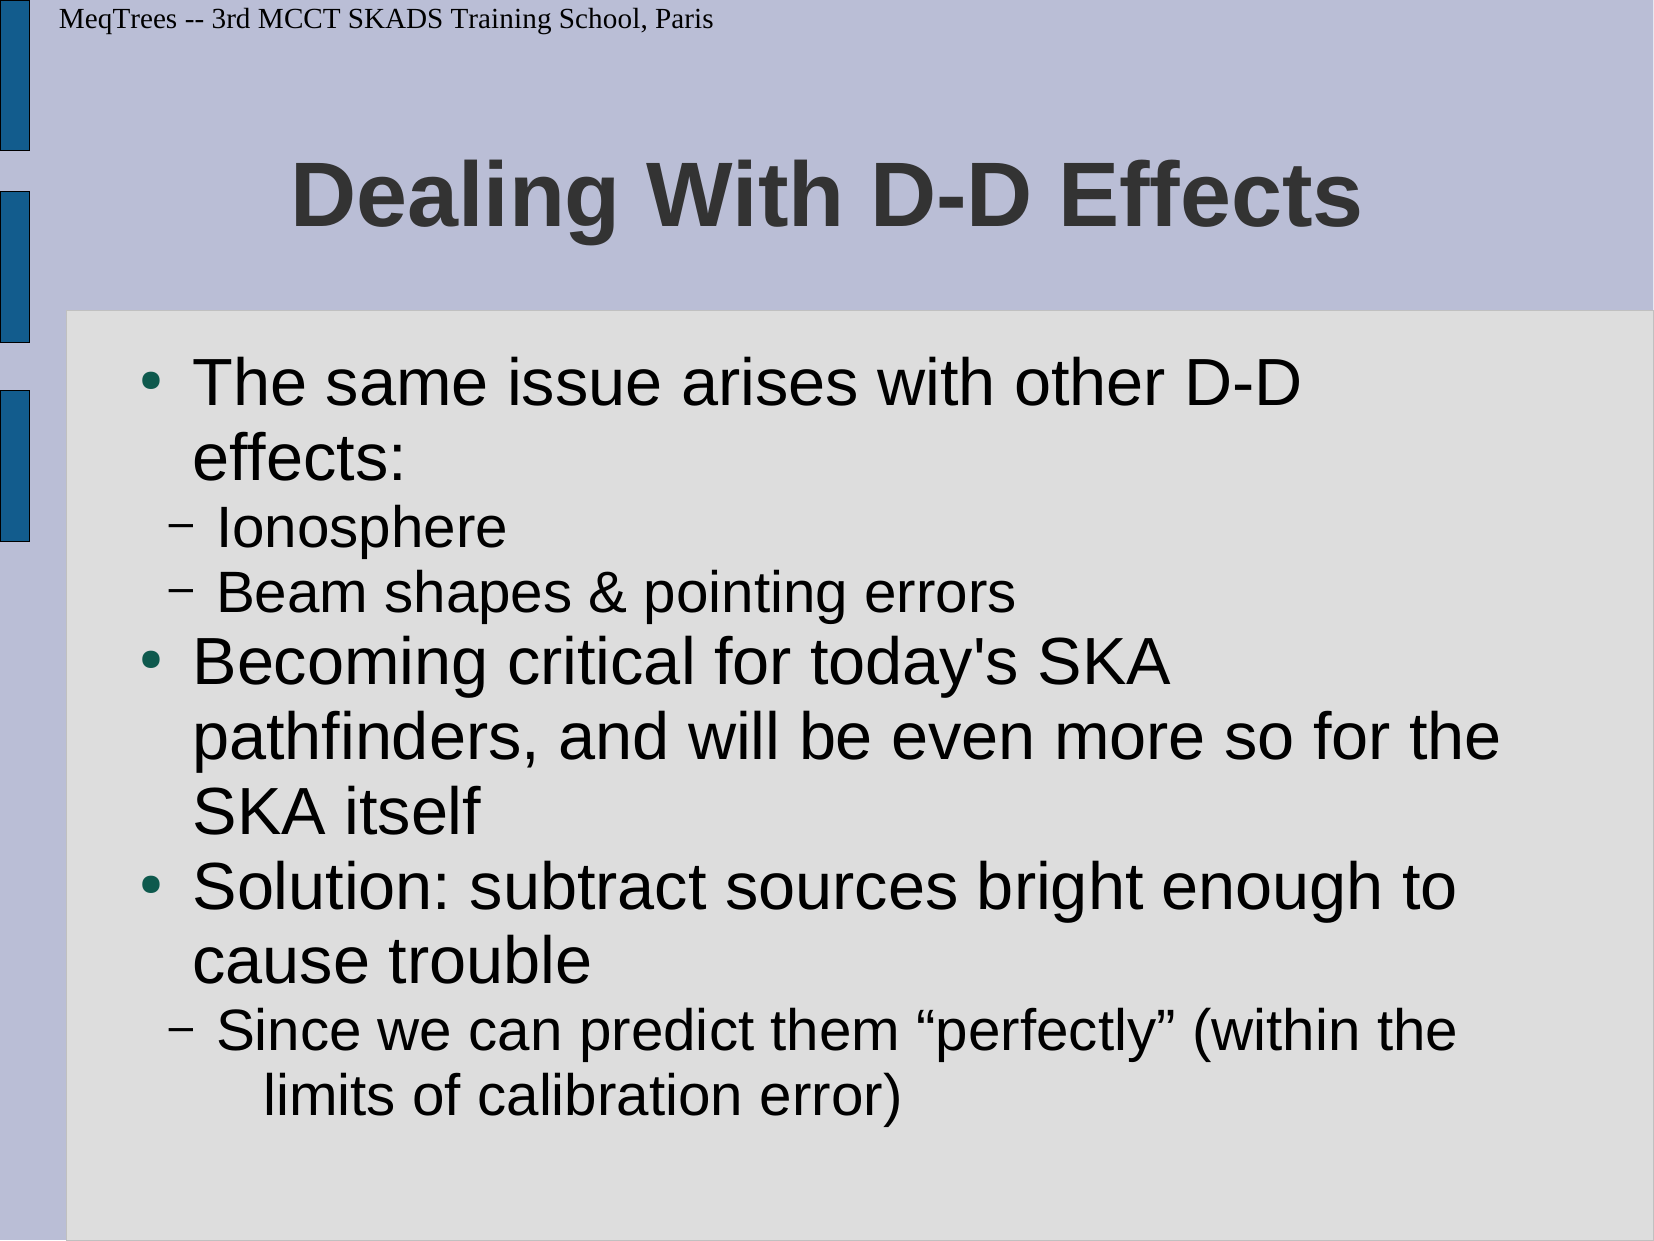

MeqTrees -- 3rd MCCT SKADS Training School, Paris
# Dealing With D-D Effects
The same issue arises with other D-D effects:
Ionosphere
Beam shapes & pointing errors
Becoming critical for today's SKA pathfinders, and will be even more so for the SKA itself
Solution: subtract sources bright enough to cause trouble
Since we can predict them “perfectly” (within the limits of calibration error)